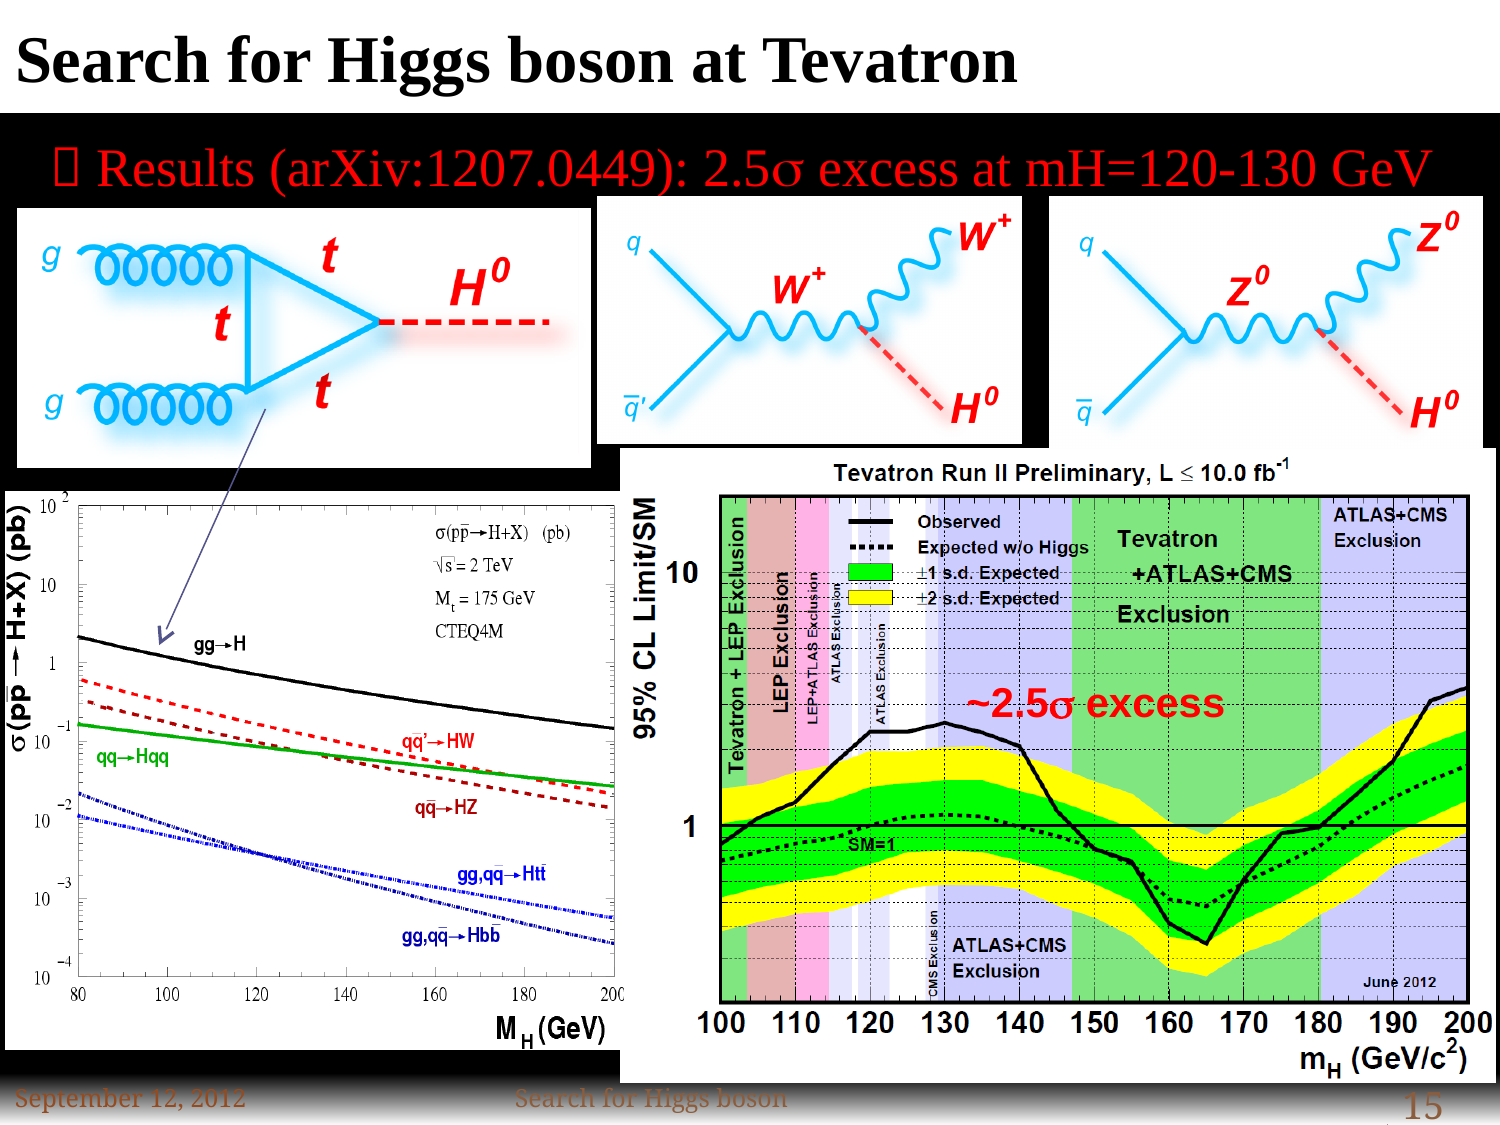

# Search for Higgs boson at Tevatron
 Results (arXiv:1207.0449): 2.5s excess at mH=120-130 GeV
~2.5s excess
September 12, 2012
Search for Higgs boson